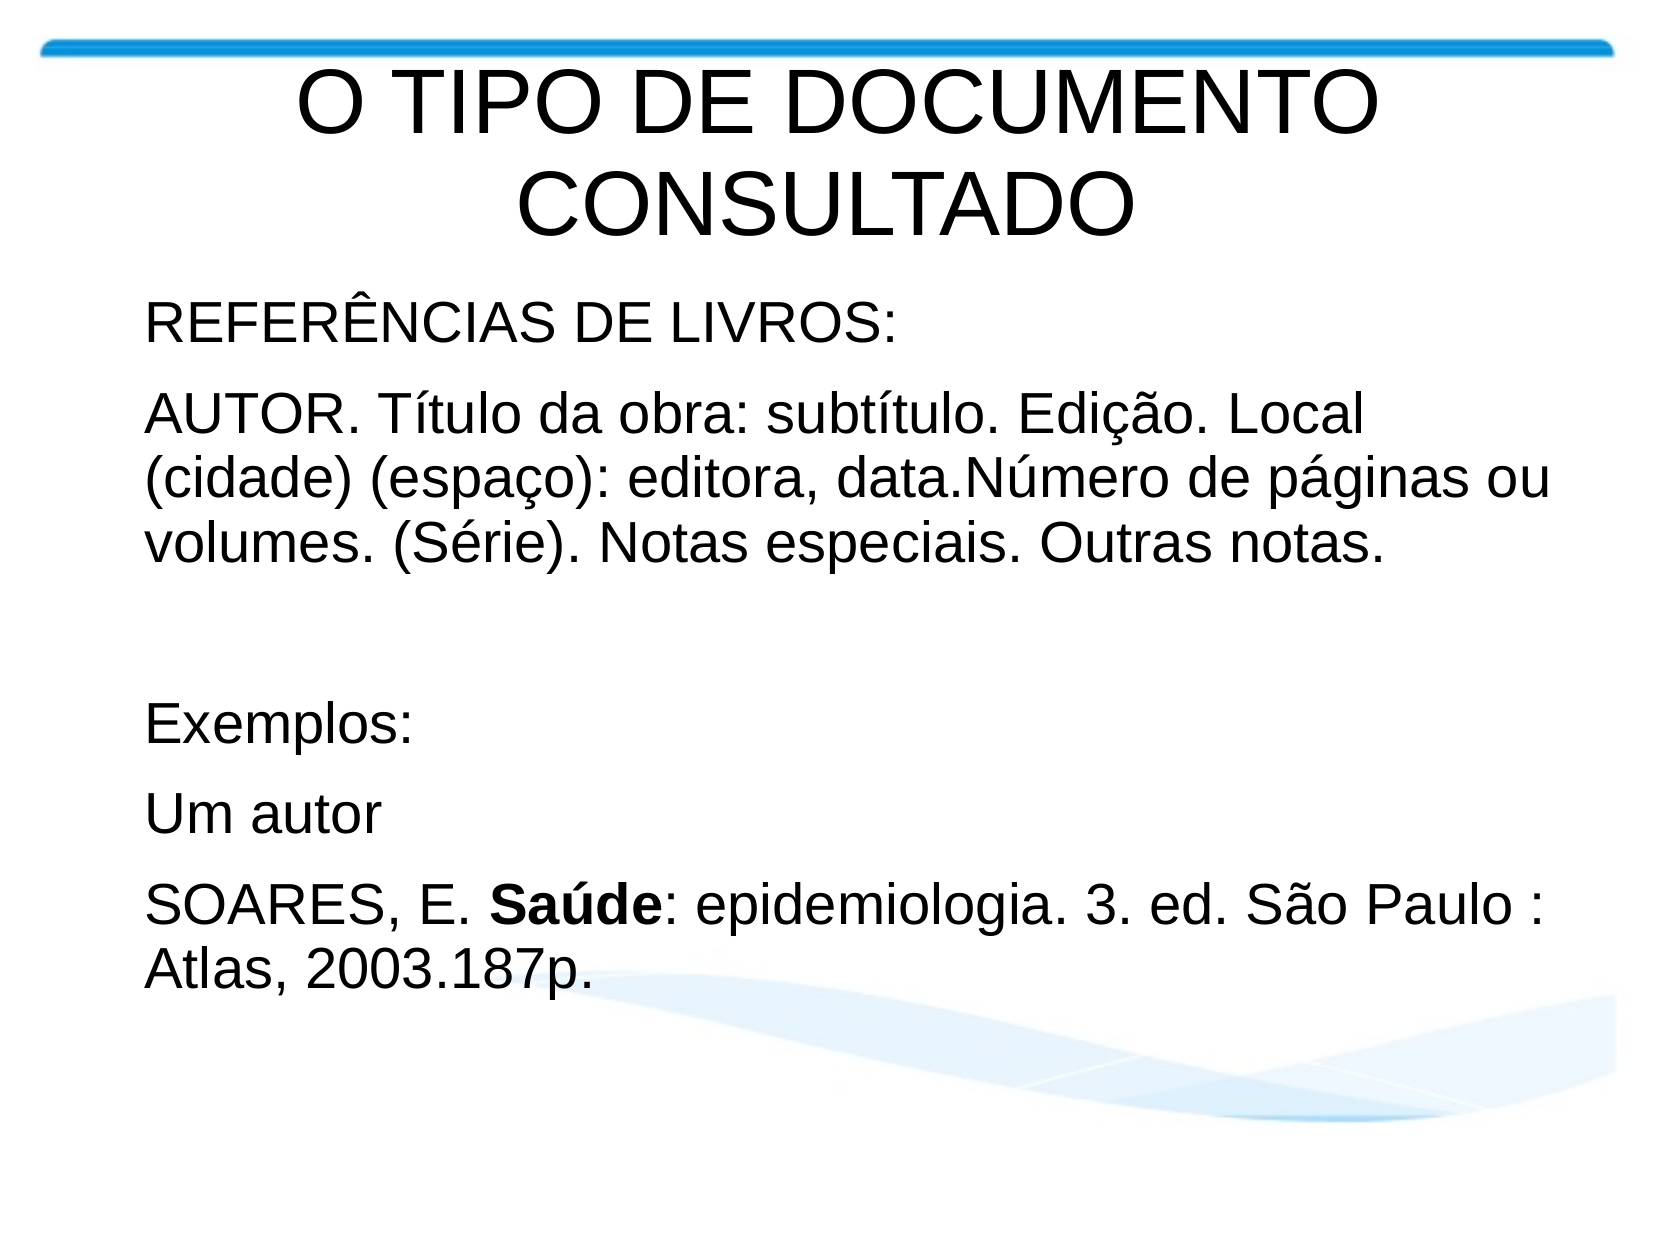

# O TIPO DE DOCUMENTO CONSULTADO
REFERÊNCIAS DE LIVROS:
AUTOR. Título da obra: subtítulo. Edição. Local (cidade) (espaço): editora, data.Número de páginas ou volumes. (Série). Notas especiais. Outras notas.
Exemplos:
Um autor
SOARES, E. Saúde: epidemiologia. 3. ed. São Paulo : Atlas, 2003.187p.